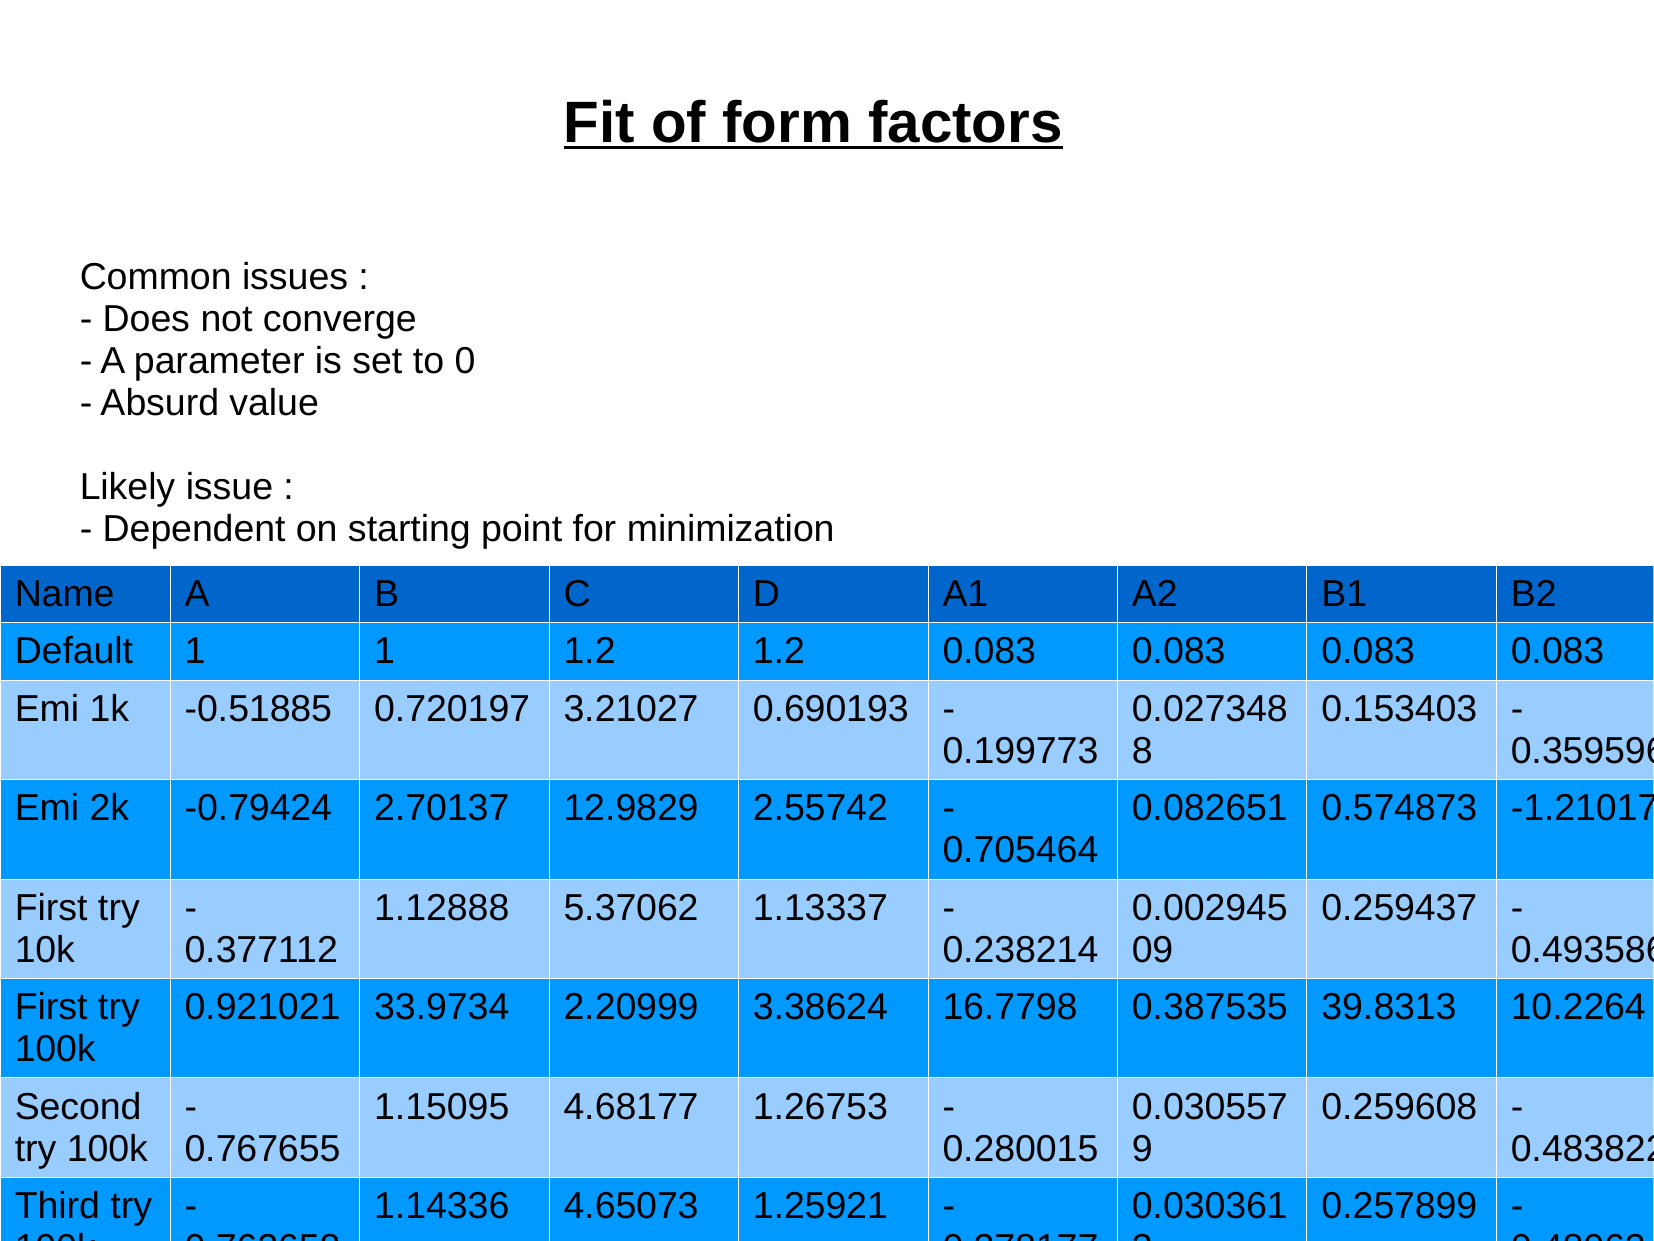

Fit of form factors
Common issues :
- Does not converge
- A parameter is set to 0
- Absurd value
Likely issue :
- Dependent on starting point for minimization
Results
| Name | A | B | C | D | A1 | A2 | B1 | B2 |
| --- | --- | --- | --- | --- | --- | --- | --- | --- |
| Default | 1 | 1 | 1.2 | 1.2 | 0.083 | 0.083 | 0.083 | 0.083 |
| Emi 1k | -0.51885 | 0.720197 | 3.21027 | 0.690193 | -0.199773 | 0.0273488 | 0.153403 | -0.359596 |
| Emi 2k | -0.79424 | 2.70137 | 12.9829 | 2.55742 | -0.705464 | 0.082651 | 0.574873 | -1.21017 |
| First try 10k | -0.377112 | 1.12888 | 5.37062 | 1.13337 | -0.238214 | 0.00294509 | 0.259437 | -0.493586 |
| First try 100k | 0.921021 | 33.9734 | 2.20999 | 3.38624 | 16.7798 | 0.387535 | 39.8313 | 10.2264 |
| Second try 100k | -0.767655 | 1.15095 | 4.68177 | 1.26753 | -0.280015 | 0.0305579 | 0.259608 | -0.483822 |
| Third try 100k | -0.762658 | 1.14336 | 4.65073 | 1.25921 | -0.278177 | 0.0303613 | 0.257899 | -0.480634 |